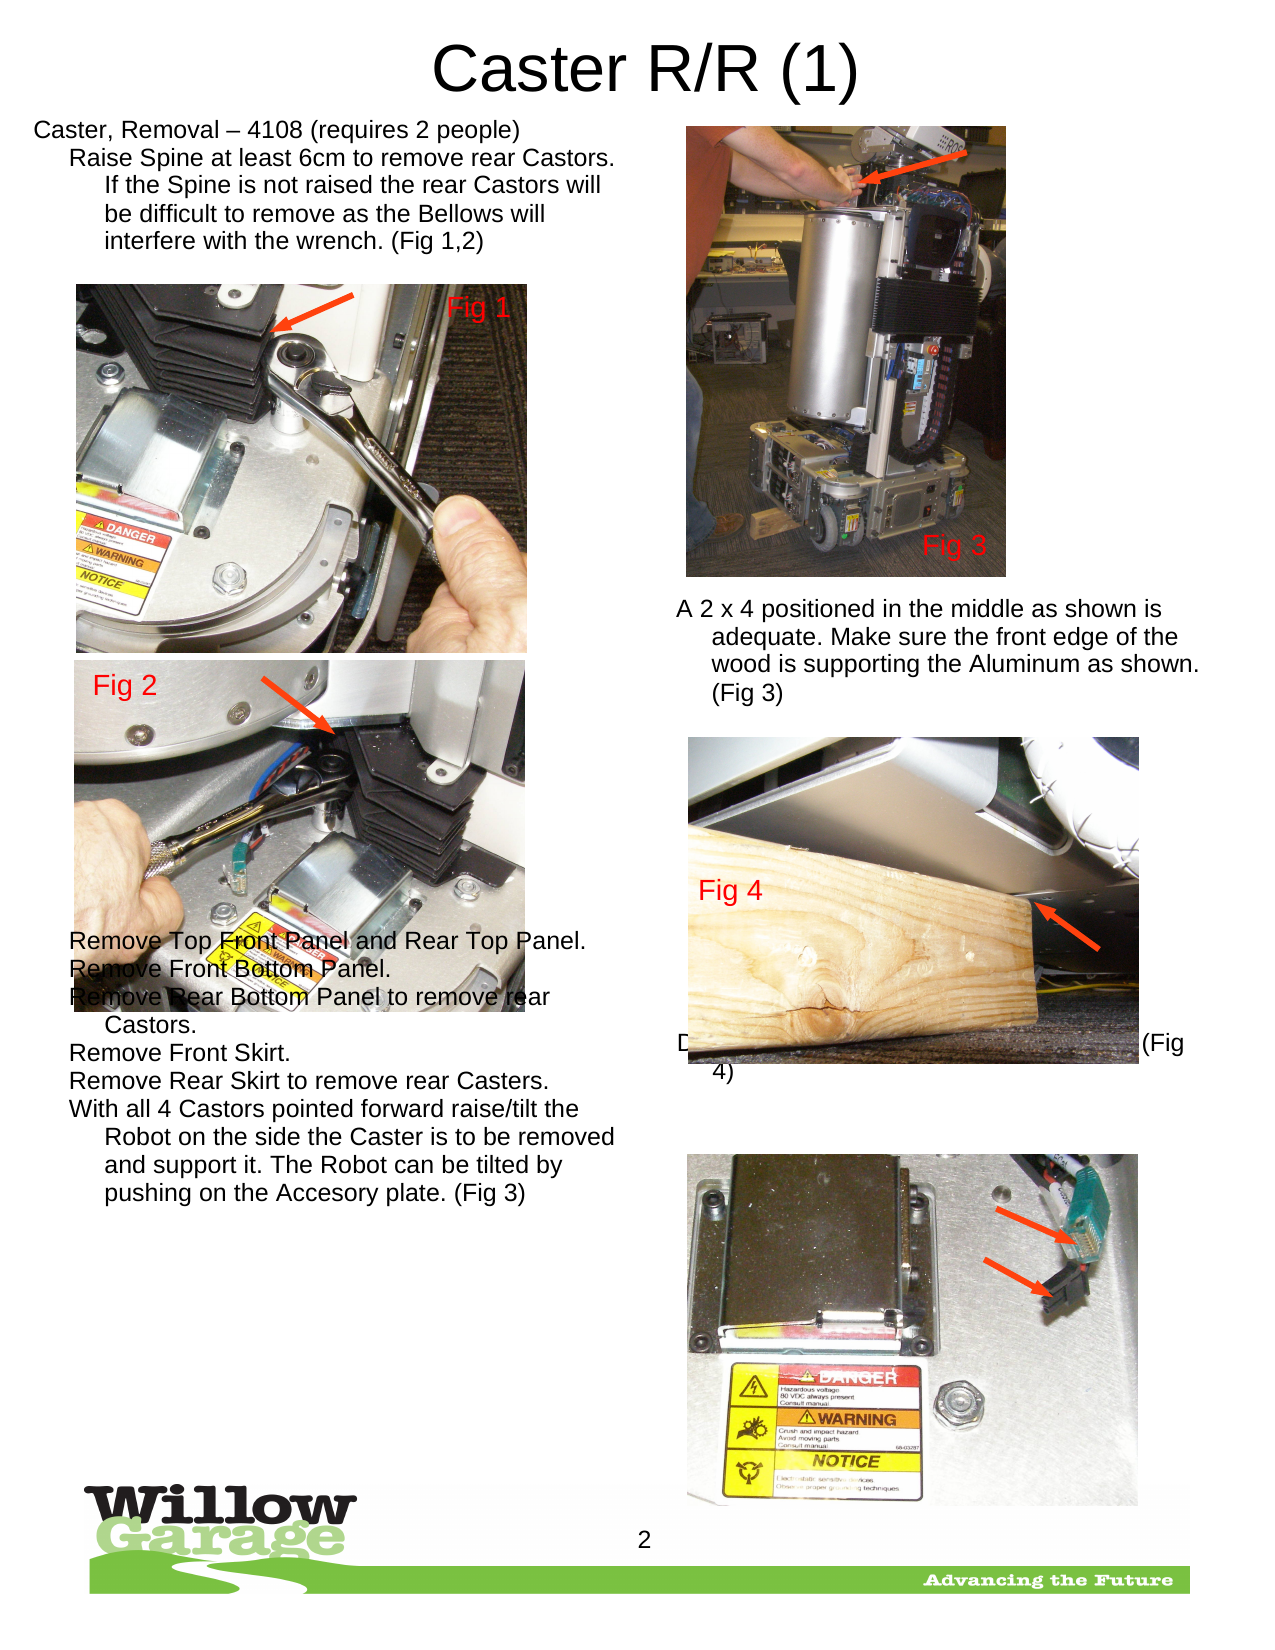

# Caster R/R (1)
Caster, Removal – 4108 (requires 2 people)
Raise Spine at least 6cm to remove rear Castors. If the Spine is not raised the rear Castors will be difficult to remove as the Bellows will interfere with the wrench. (Fig 1,2)
Remove Top Front Panel and Rear Top Panel.
Remove Front Bottom Panel.
Remove Rear Bottom Panel to remove rear Castors.
Remove Front Skirt.
Remove Rear Skirt to remove rear Casters.
With all 4 Castors pointed forward raise/tilt the Robot on the side the Caster is to be removed and support it. The Robot can be tilted by pushing on the Accesory plate. (Fig 3)
Fig 1
Fig 3
A 2 x 4 positioned in the middle as shown is adequate. Make sure the front edge of the wood is supporting the Aluminum as shown. (Fig 3)
Disconnect the 2 Cables from the Caster. (Fig 4)
Fig 2
Fig 4
2